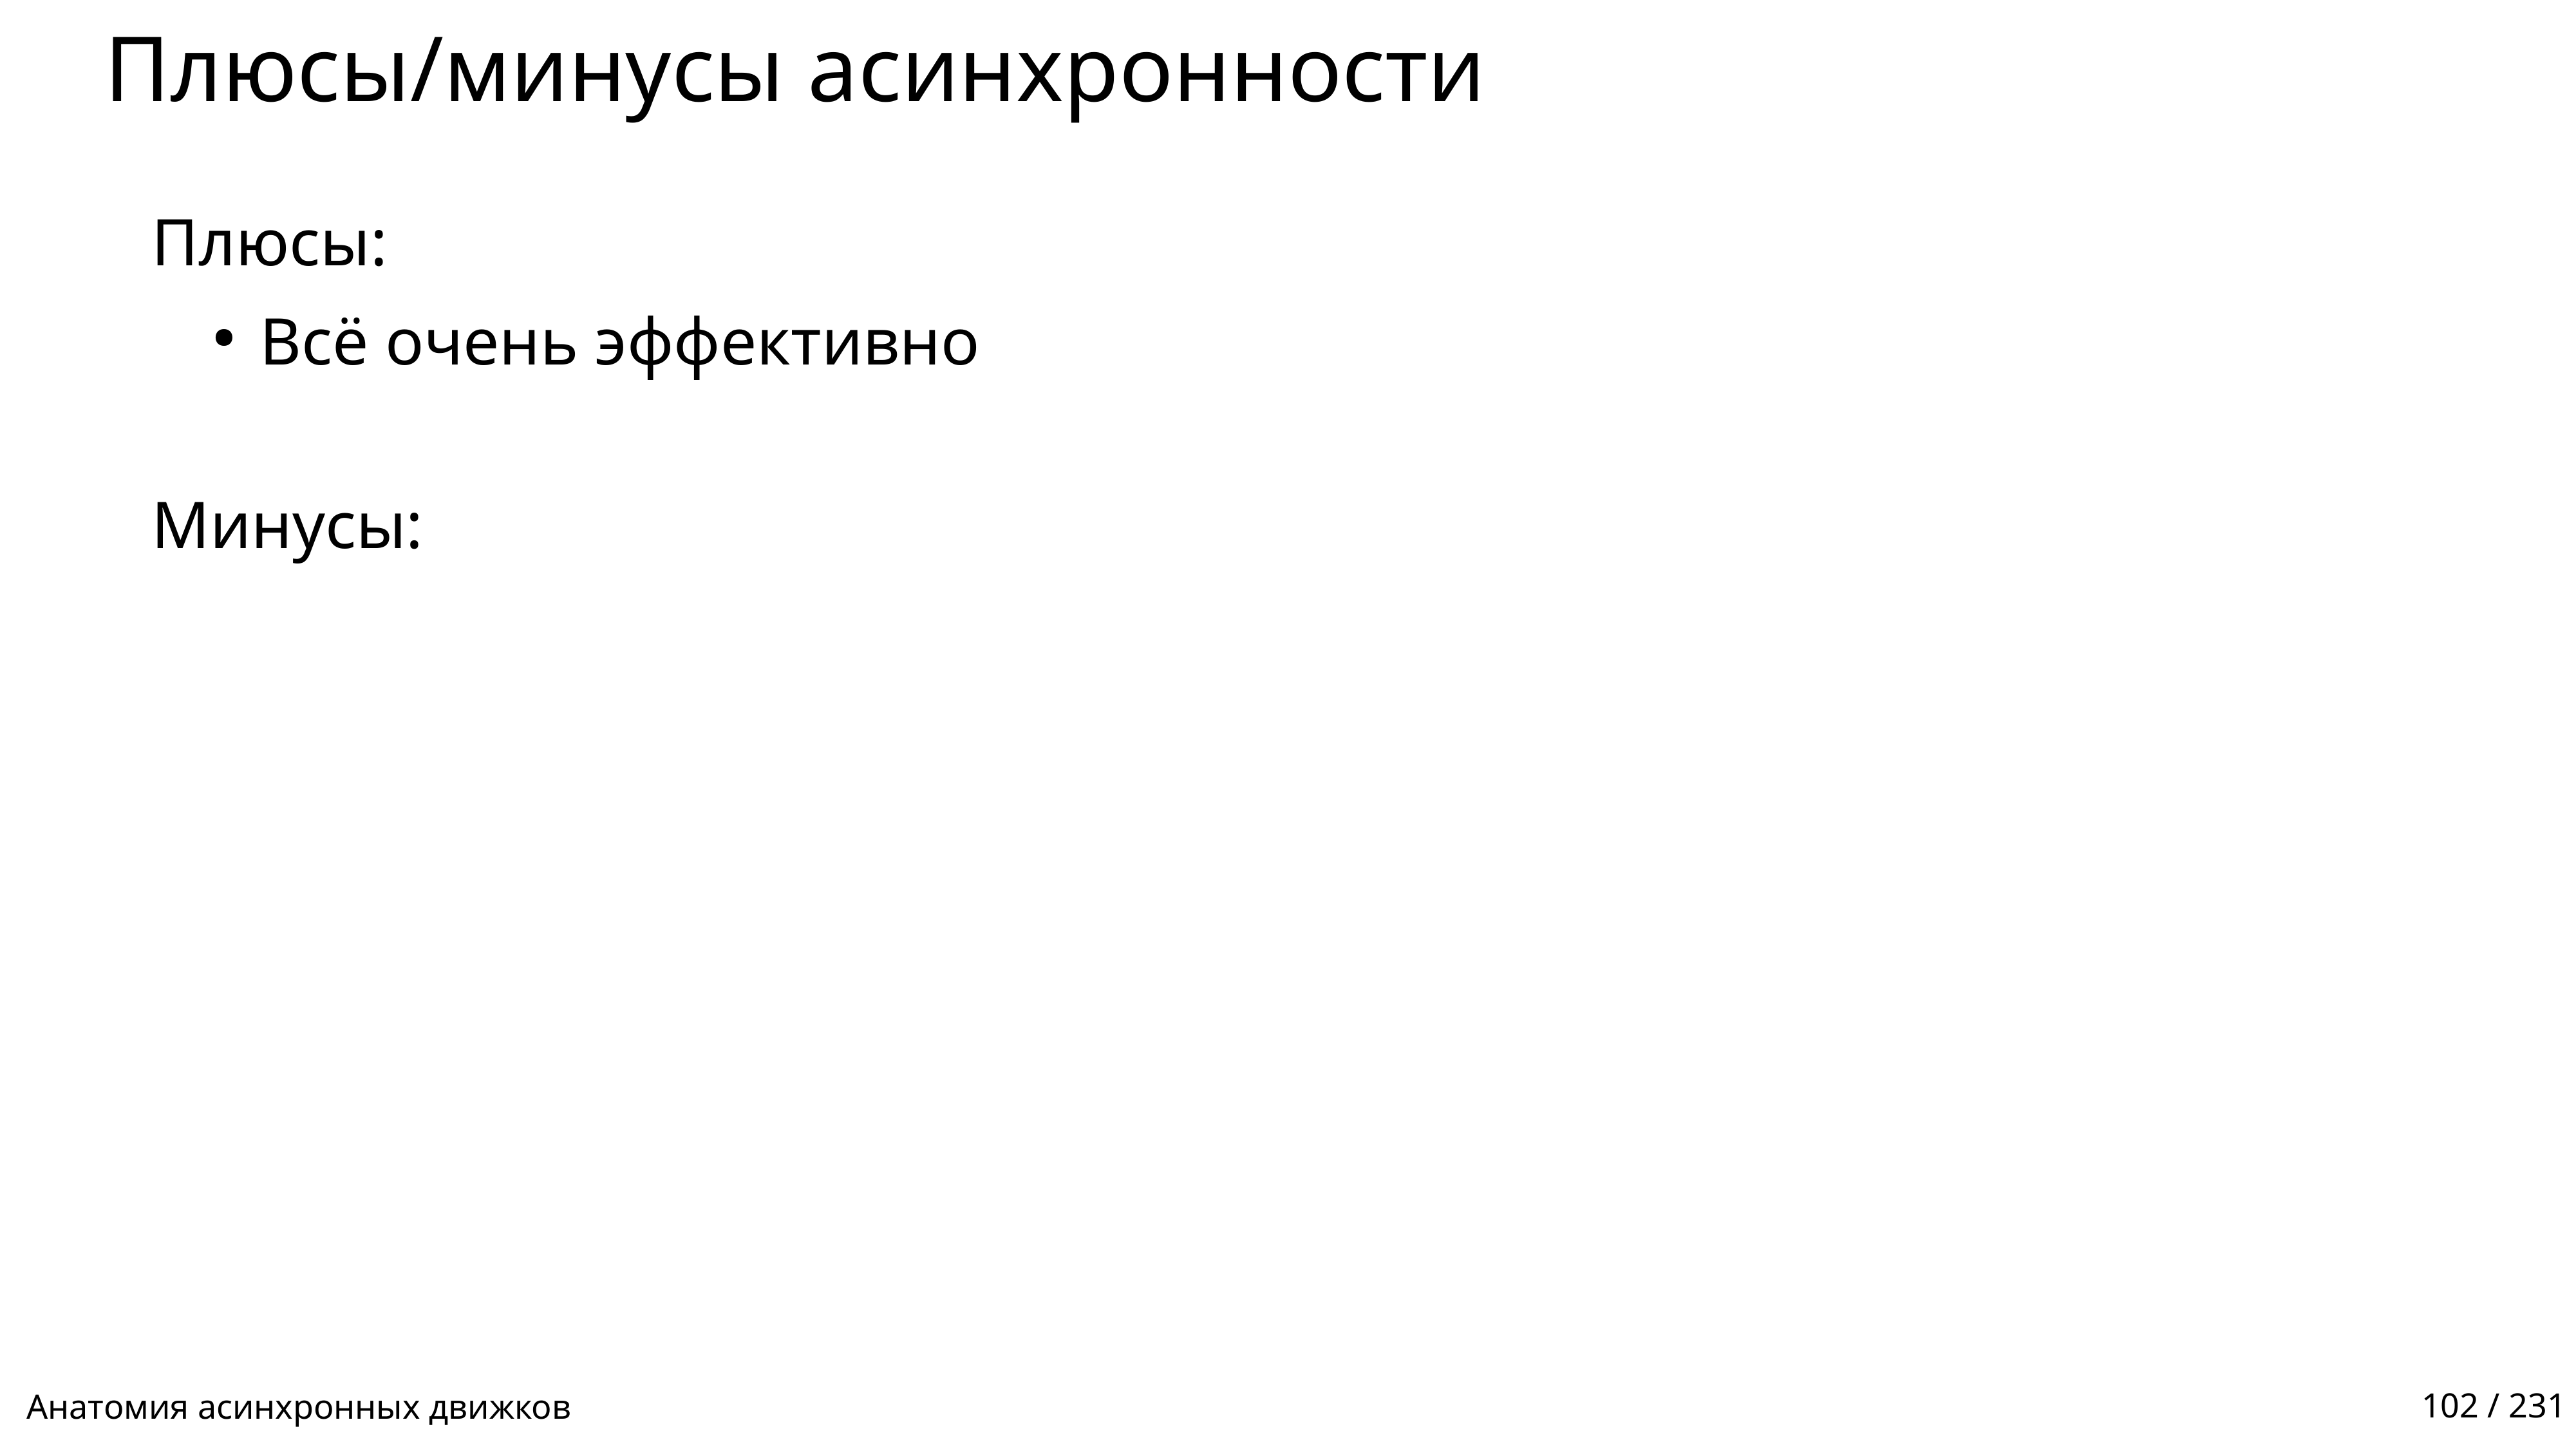

Плюсы/минусы асинхронности
# Плюсы:
 Всё очень эффективно
Минусы:
Анатомия асинхронных движков